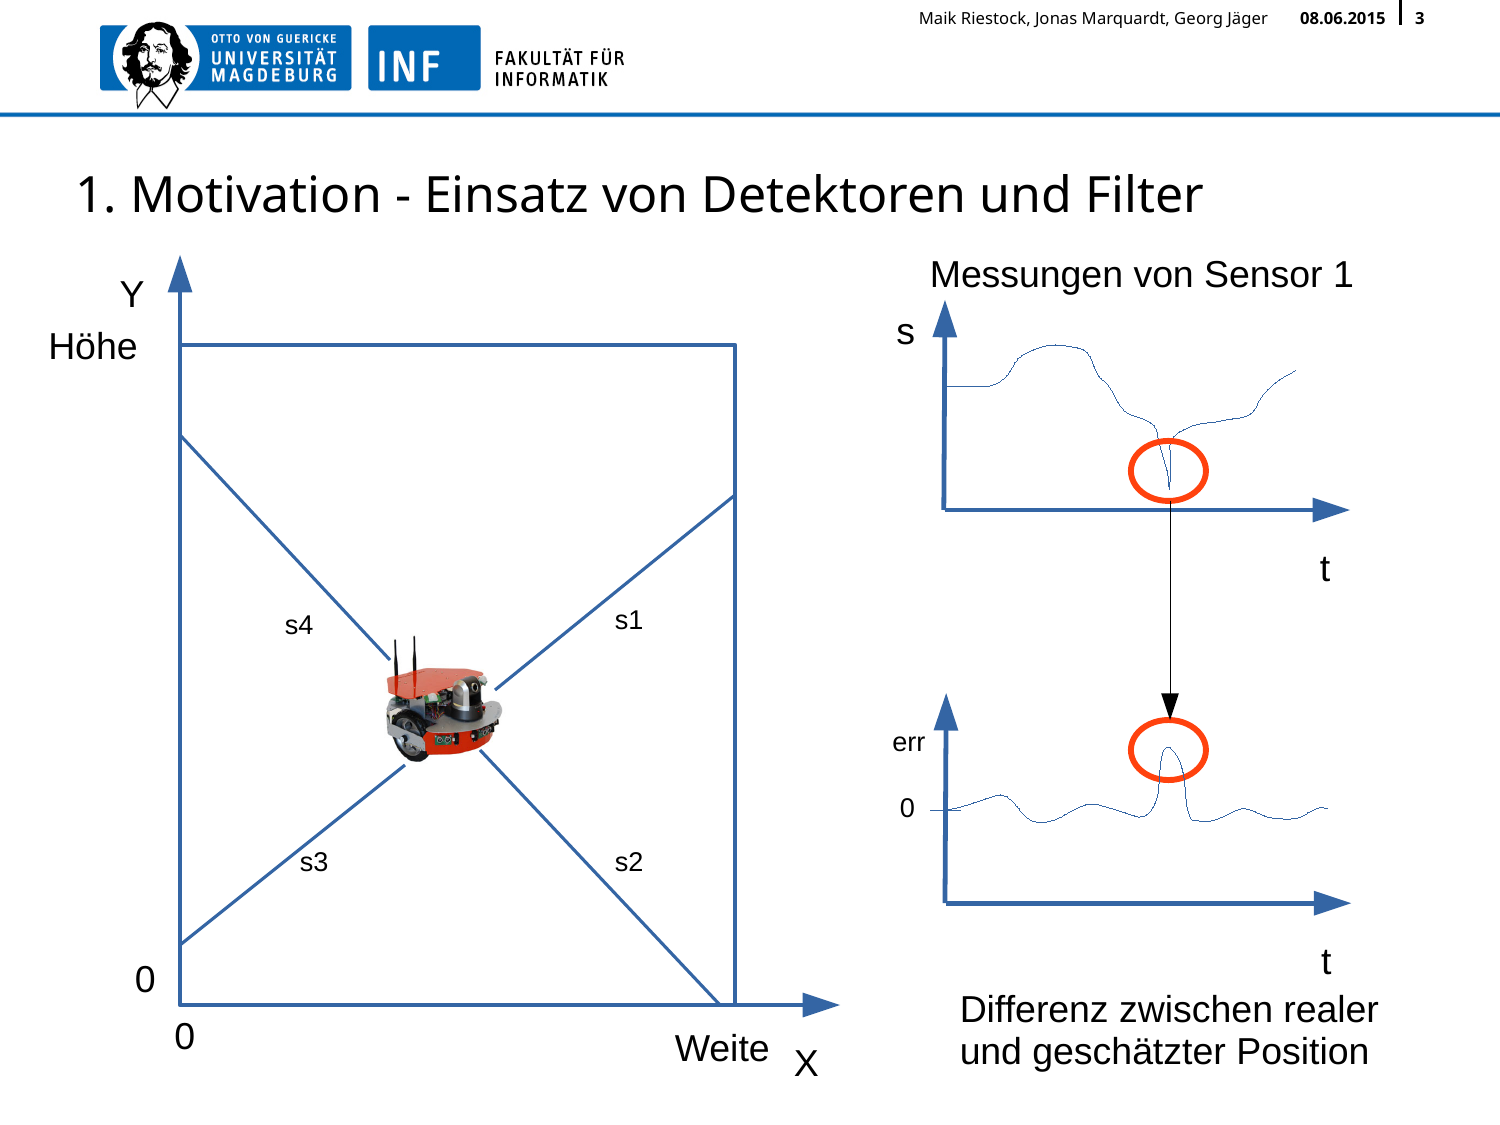

1. Motivation - Einsatz von Detektoren und Filter
Messungen von Sensor 1
Y
s
Höhe
t
s1
s4
err
0
s2
s3
t
0
Differenz zwischen realer
und geschätzter Position
0
Weite
X